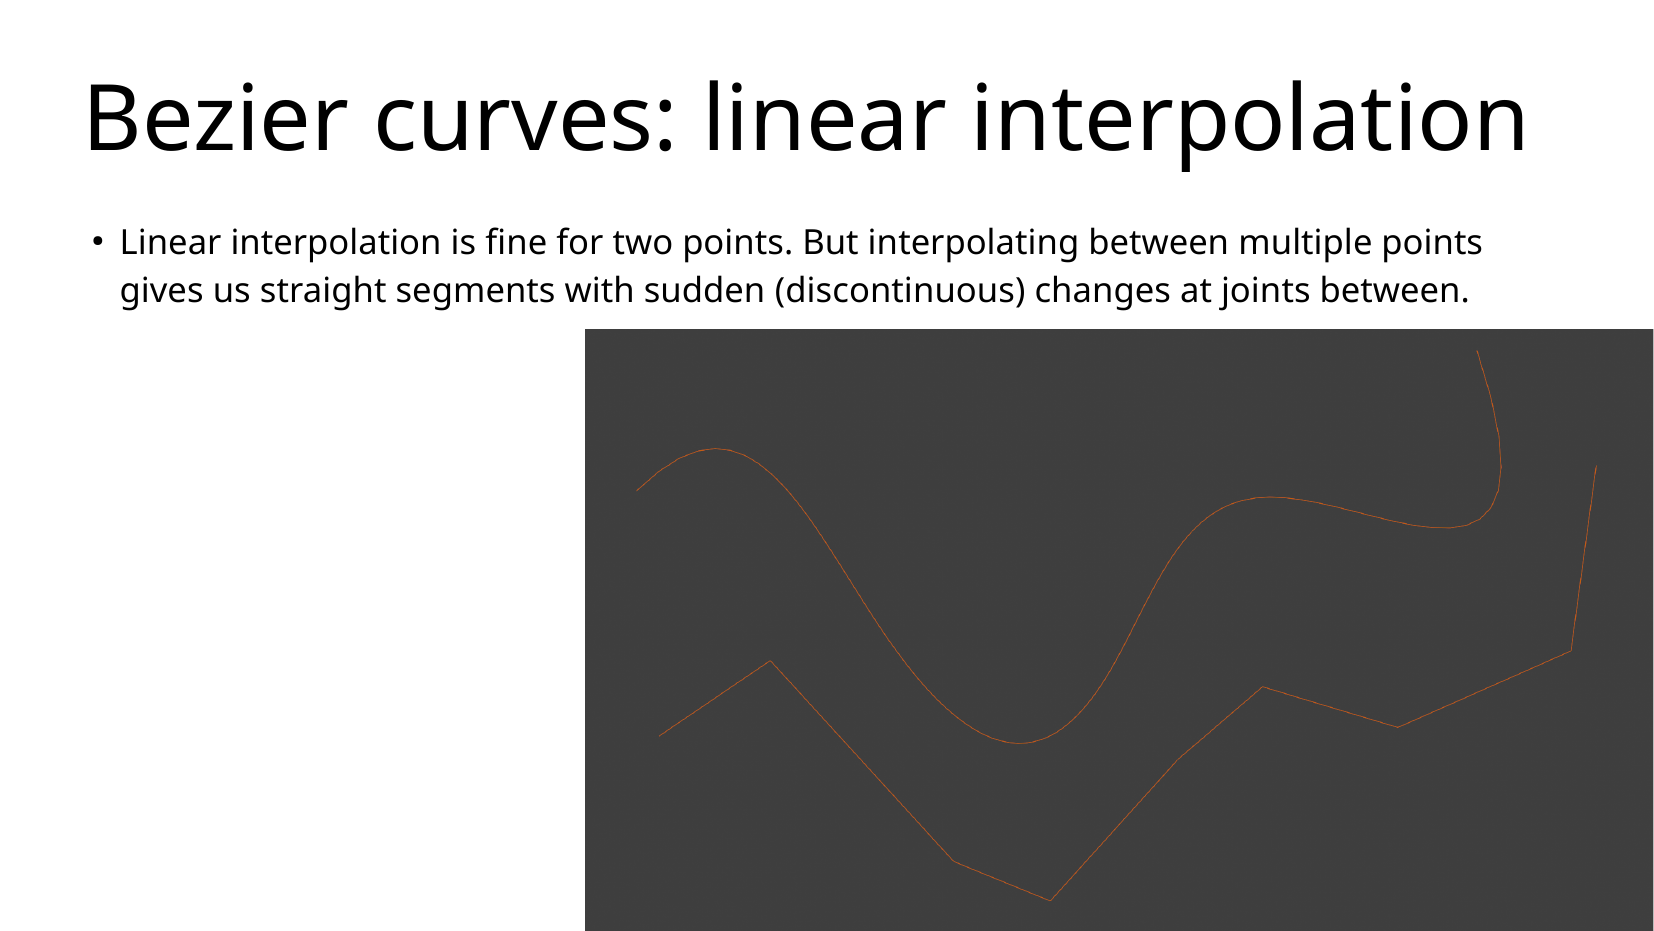

# Bezier curves: linear interpolation
Linear interpolation is fine for two points. But interpolating between multiple points gives us straight segments with sudden (discontinuous) changes at joints between.